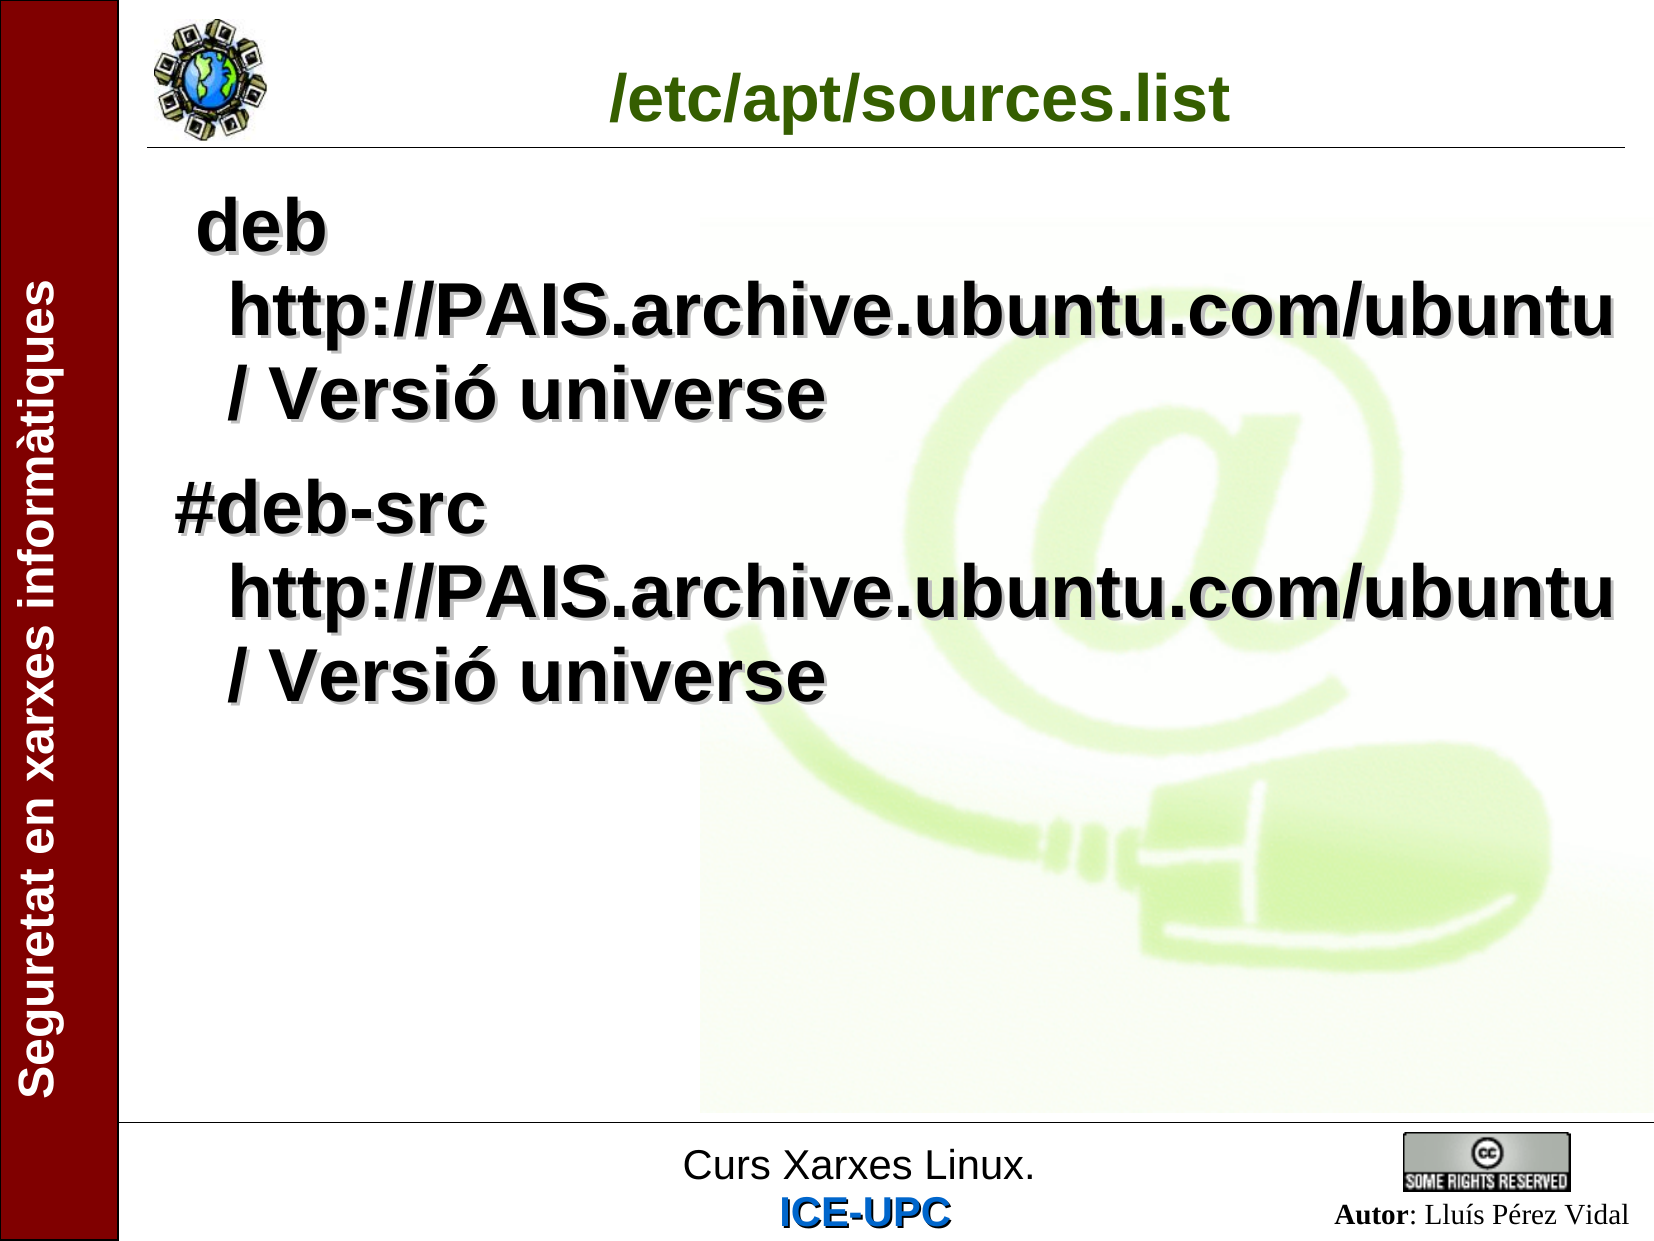

# /etc/apt/sources.list
 deb http://PAIS.archive.ubuntu.com/ubuntu/ Versió universe
#deb-src http://PAIS.archive.ubuntu.com/ubuntu/ Versió universe